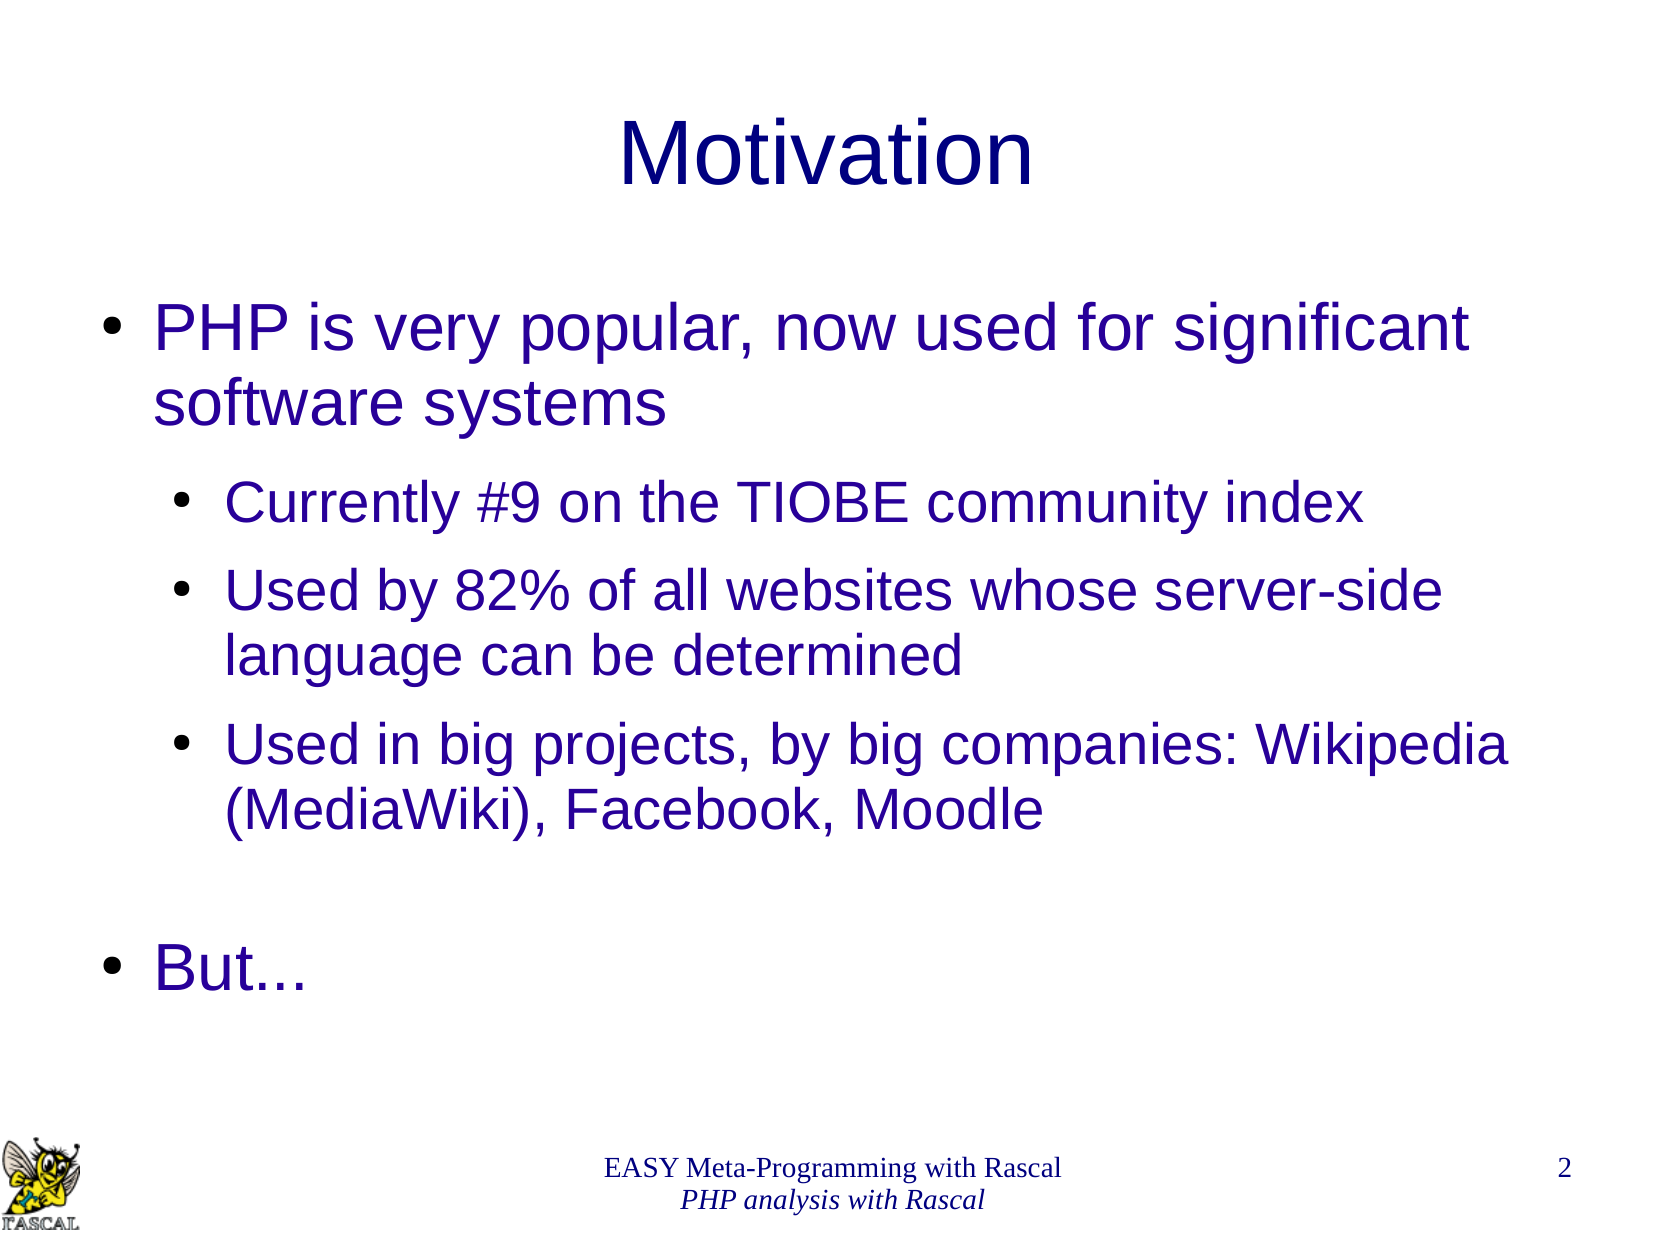

# Motivation
PHP is very popular, now used for significant software systems
Currently #9 on the TIOBE community index
Used by 82% of all websites whose server-side language can be determined
Used in big projects, by big companies: Wikipedia (MediaWiki), Facebook, Moodle
But...
2